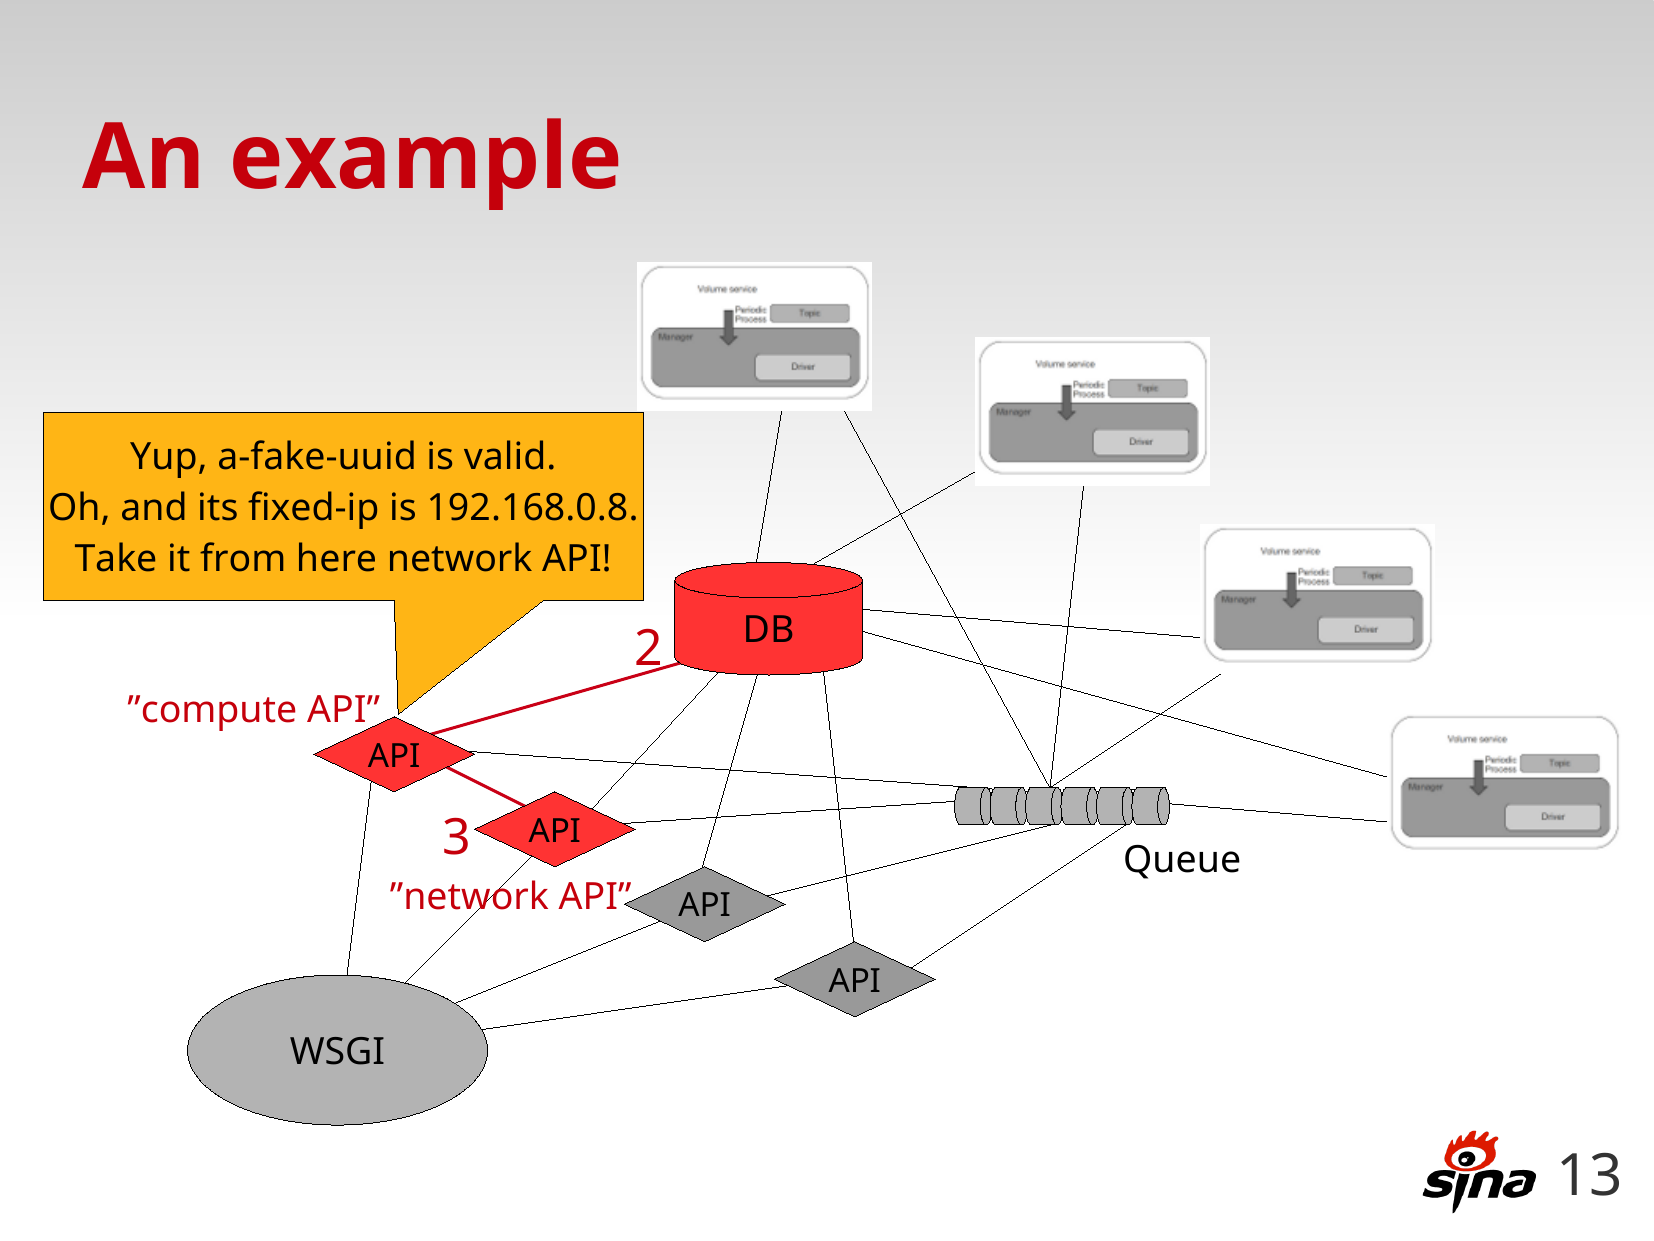

# An example
Yup, a-fake-uuid is valid.
Oh, and its fixed-ip is 192.168.0.8.
Take it from here network API!
DB
2
”compute API”
API
API
3
Queue
”network API”
API
API
WSGI
13